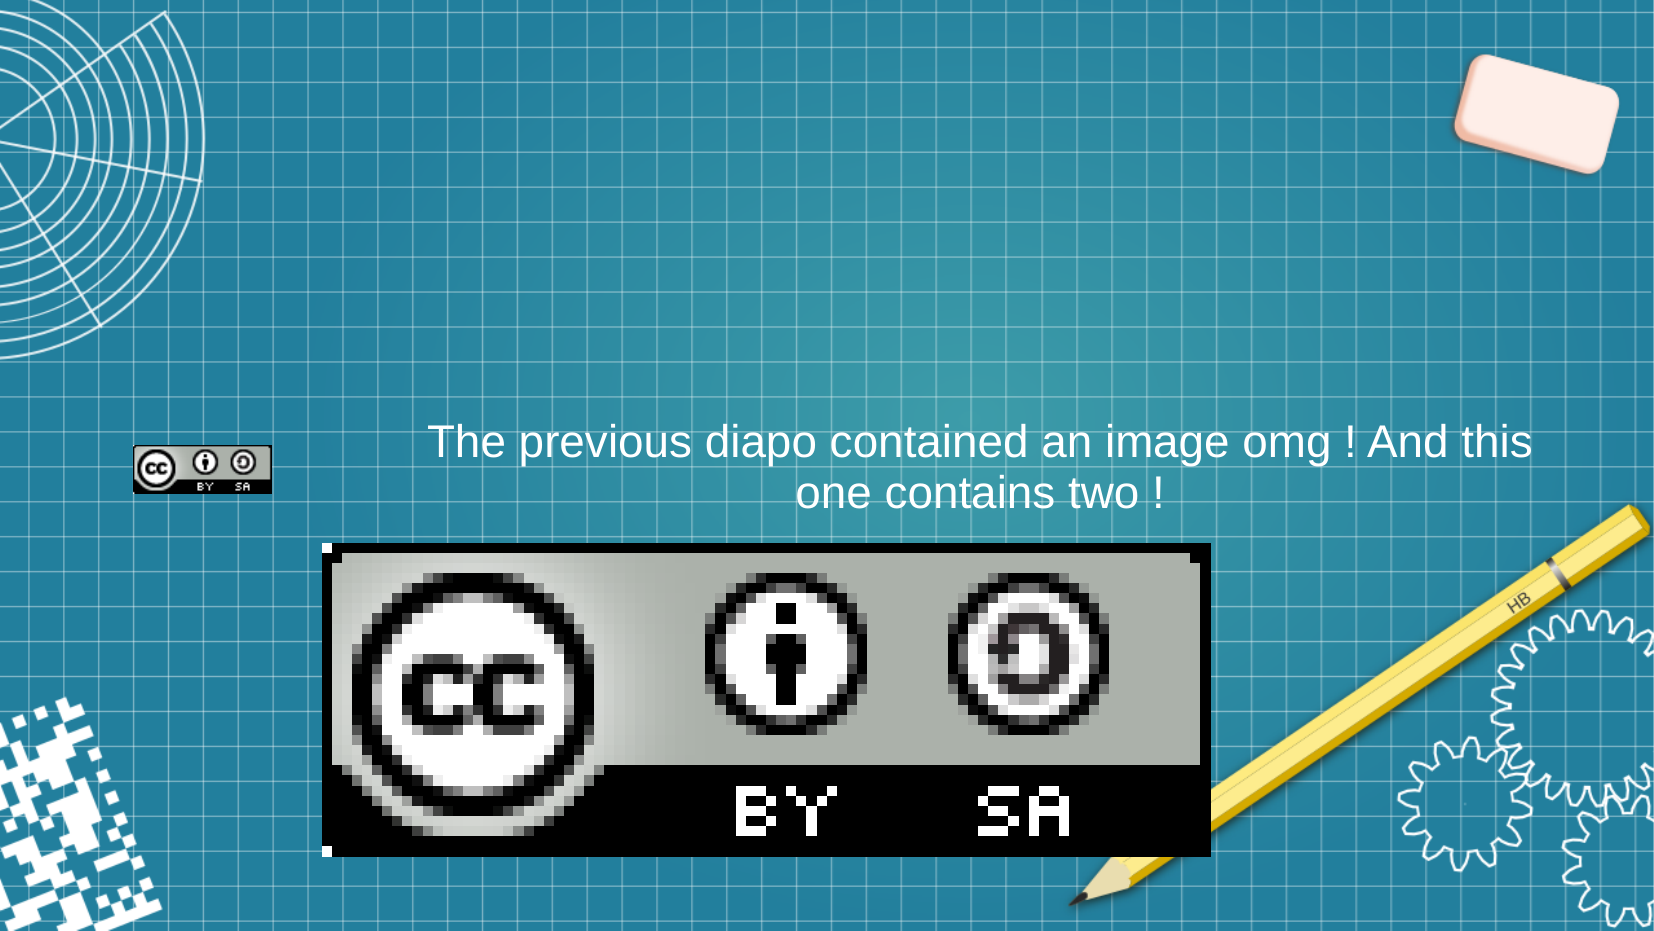

# The previous diapo contained an image omg ! And this one contains two !